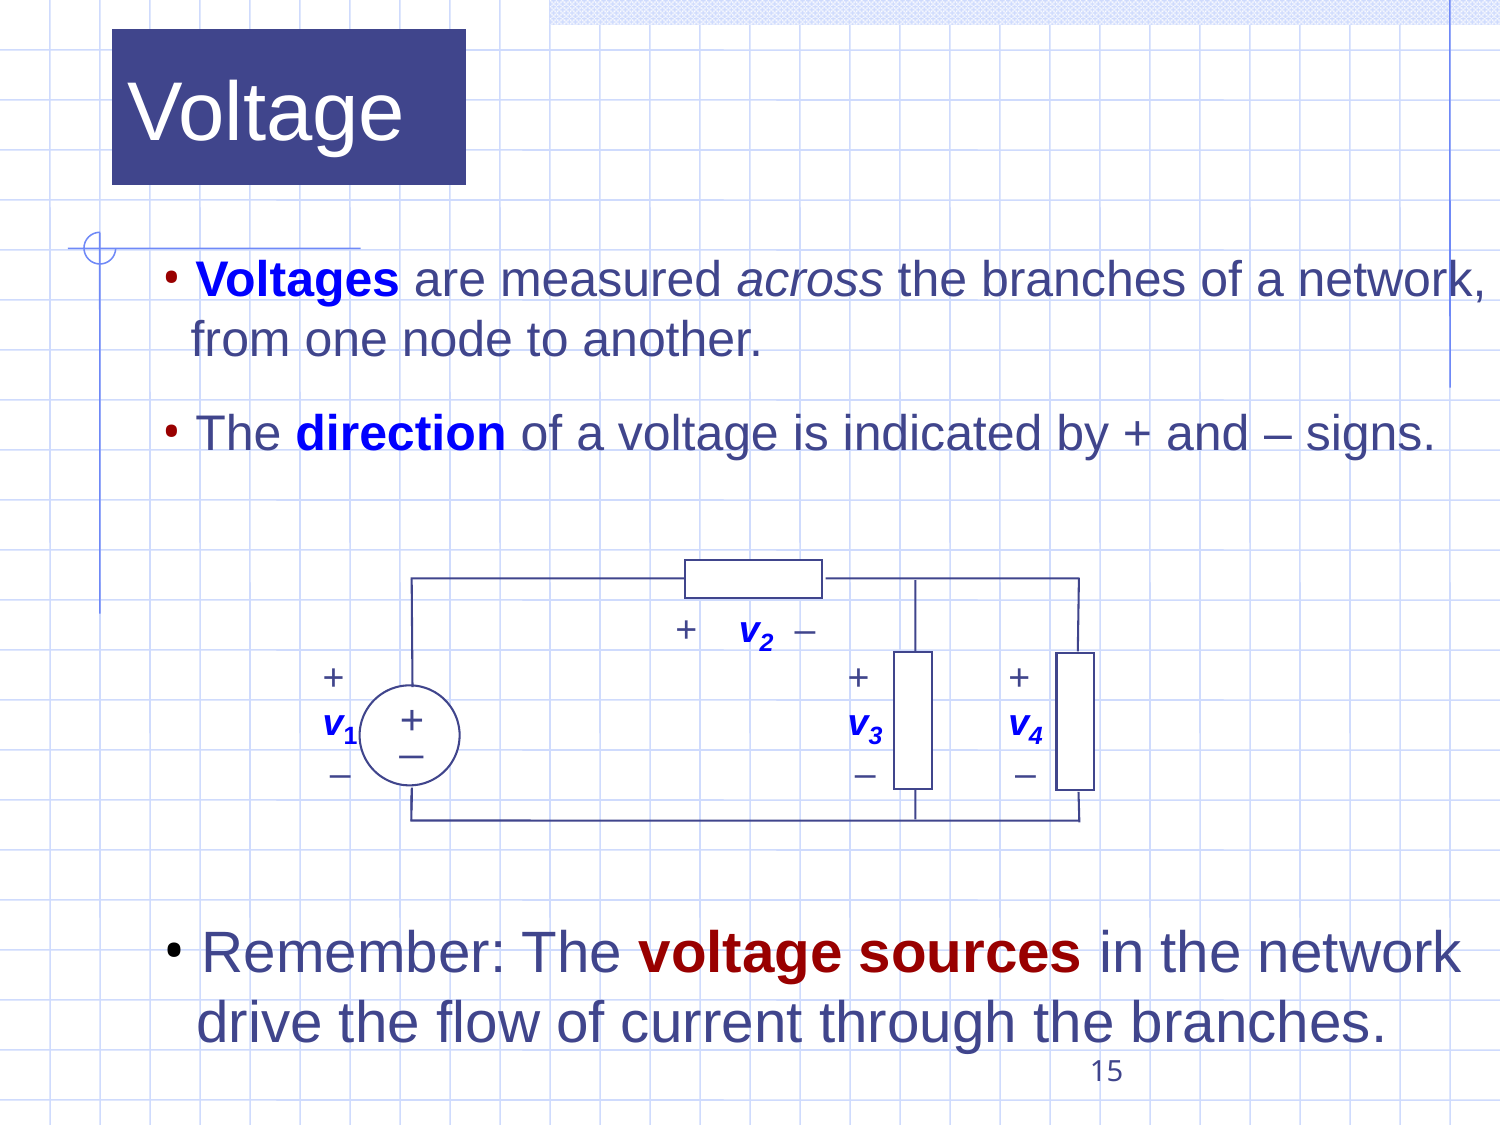

Voltage
 Voltages are measured across the branches of a network,
 from one node to another.
 The direction of a voltage is indicated by + and – signs.
+ v2 –
+
v1
 –
+
v3
 –
+
v4
 –
+
_
 Remember: The voltage sources in the network
 drive the flow of current through the branches.